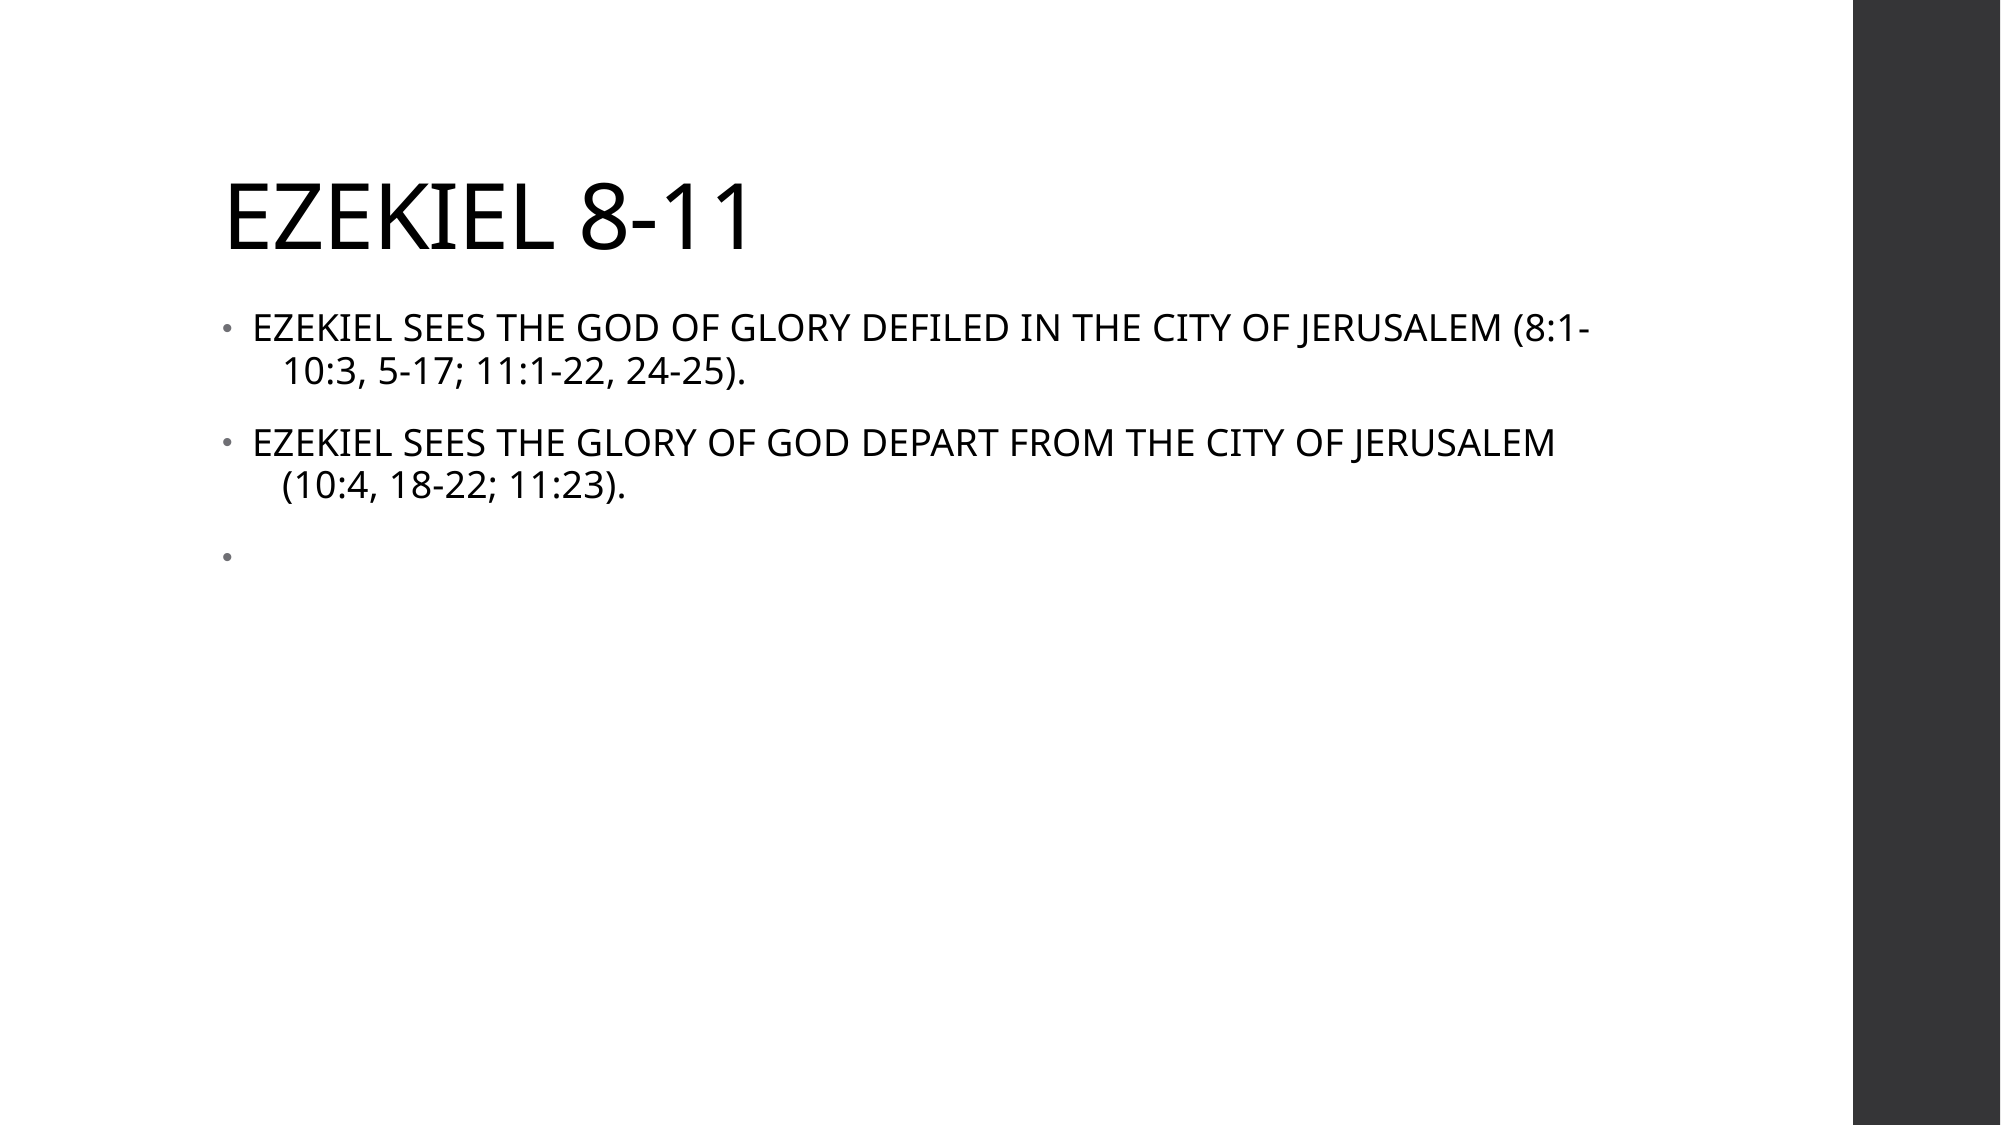

# EZEKIEL 8-11
EZEKIEL SEES THE GOD OF GLORY DEFILED IN THE CITY OF JERUSALEM (8:1-10:3, 5-17; 11:1-22, 24-25).
EZEKIEL SEES THE GLORY OF GOD DEPART FROM THE CITY OF JERUSALEM (10:4, 18-22; 11:23).